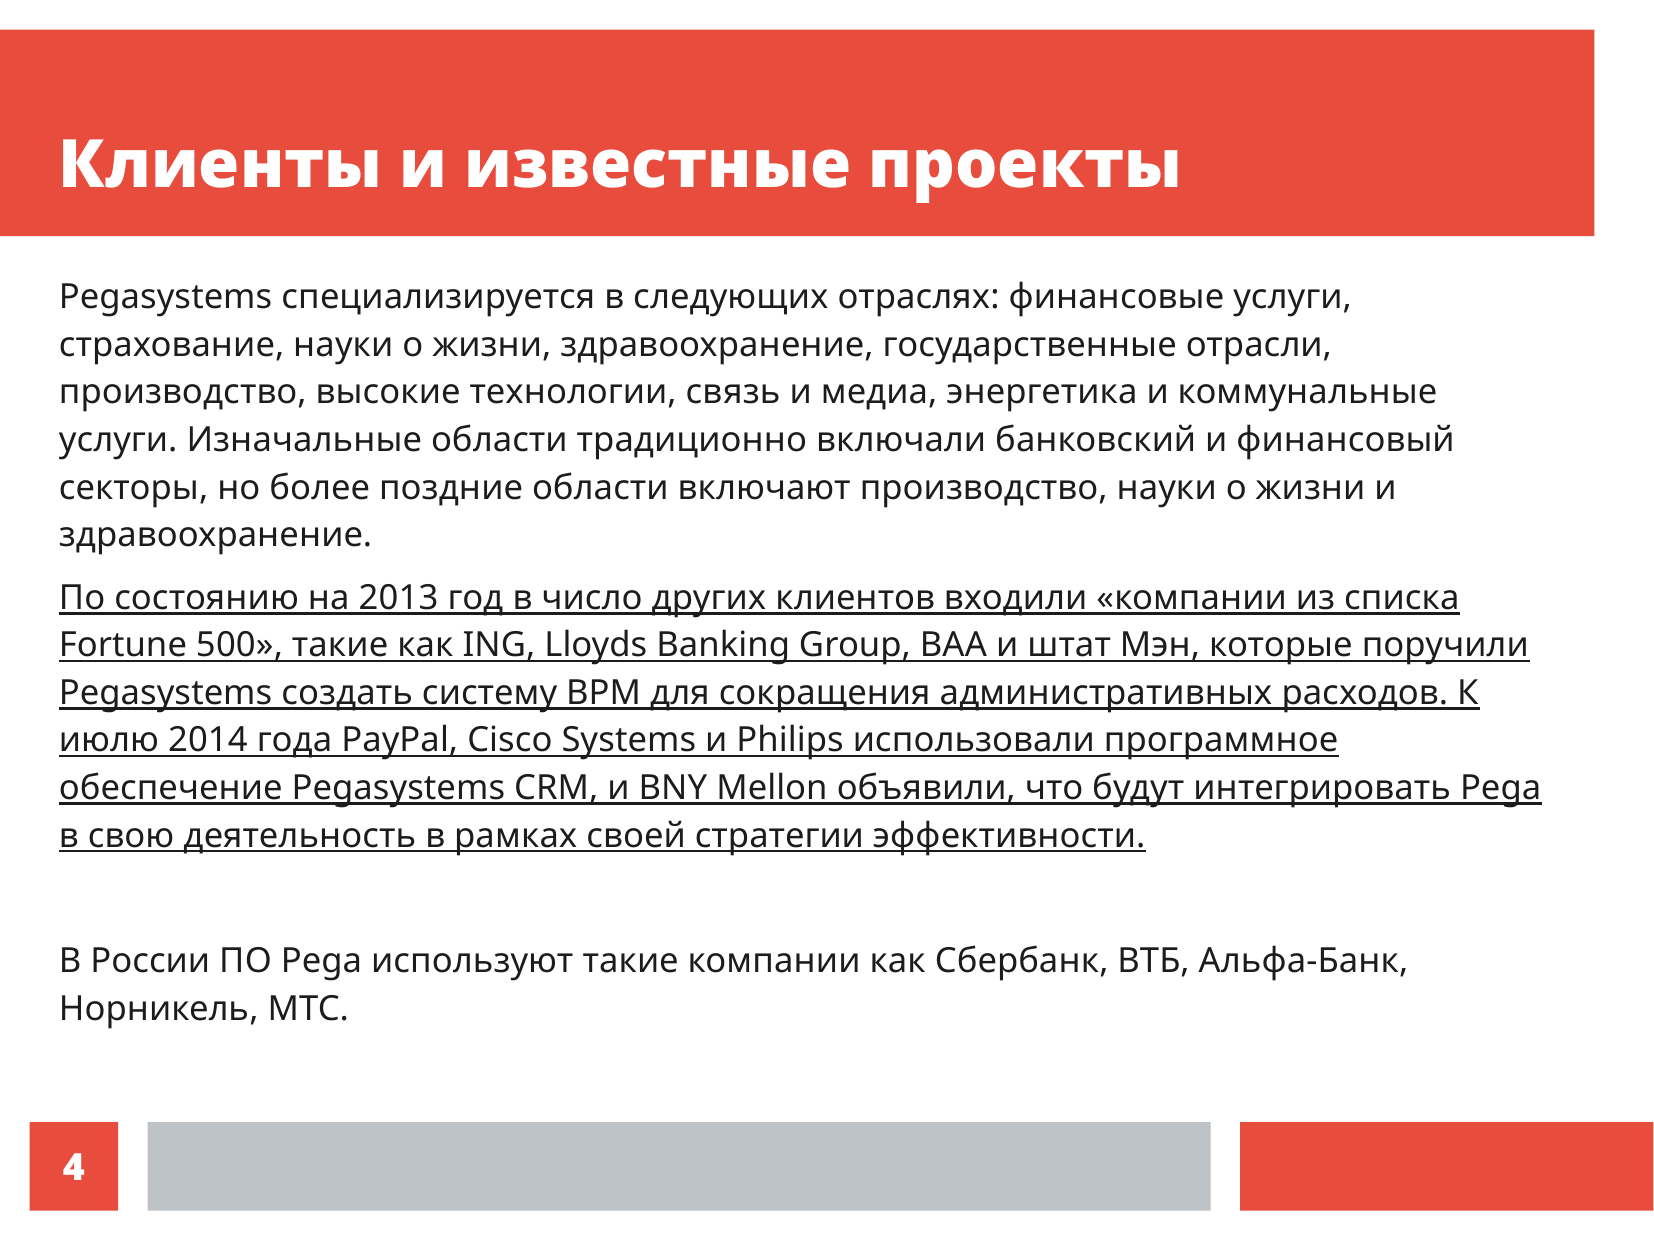

# Клиенты и известные проекты
Pegasystems специализируется в следующих отраслях: финансовые услуги, страхование, науки о жизни, здравоохранение, государственные отрасли, производство, высокие технологии, связь и медиа, энергетика и коммунальные услуги. Изначальные области традиционно включали банковский и финансовый секторы, но более поздние области включают производство, науки о жизни и здравоохранение.
По состоянию на 2013 год в число других клиентов входили «компании из списка Fortune 500», такие как ING, Lloyds Banking Group, BAA и штат Мэн, которые поручили Pegasystems создать систему BPM для сокращения административных расходов. К июлю 2014 года PayPal, Cisco Systems и Philips использовали программное обеспечение Pegasystems CRM, и BNY Mellon объявили, что будут интегрировать Pega в свою деятельность в рамках своей стратегии эффективности.
В России ПО Pega используют такие компании как Сбербанк, ВТБ, Альфа-Банк, Норникель, МТС.
4